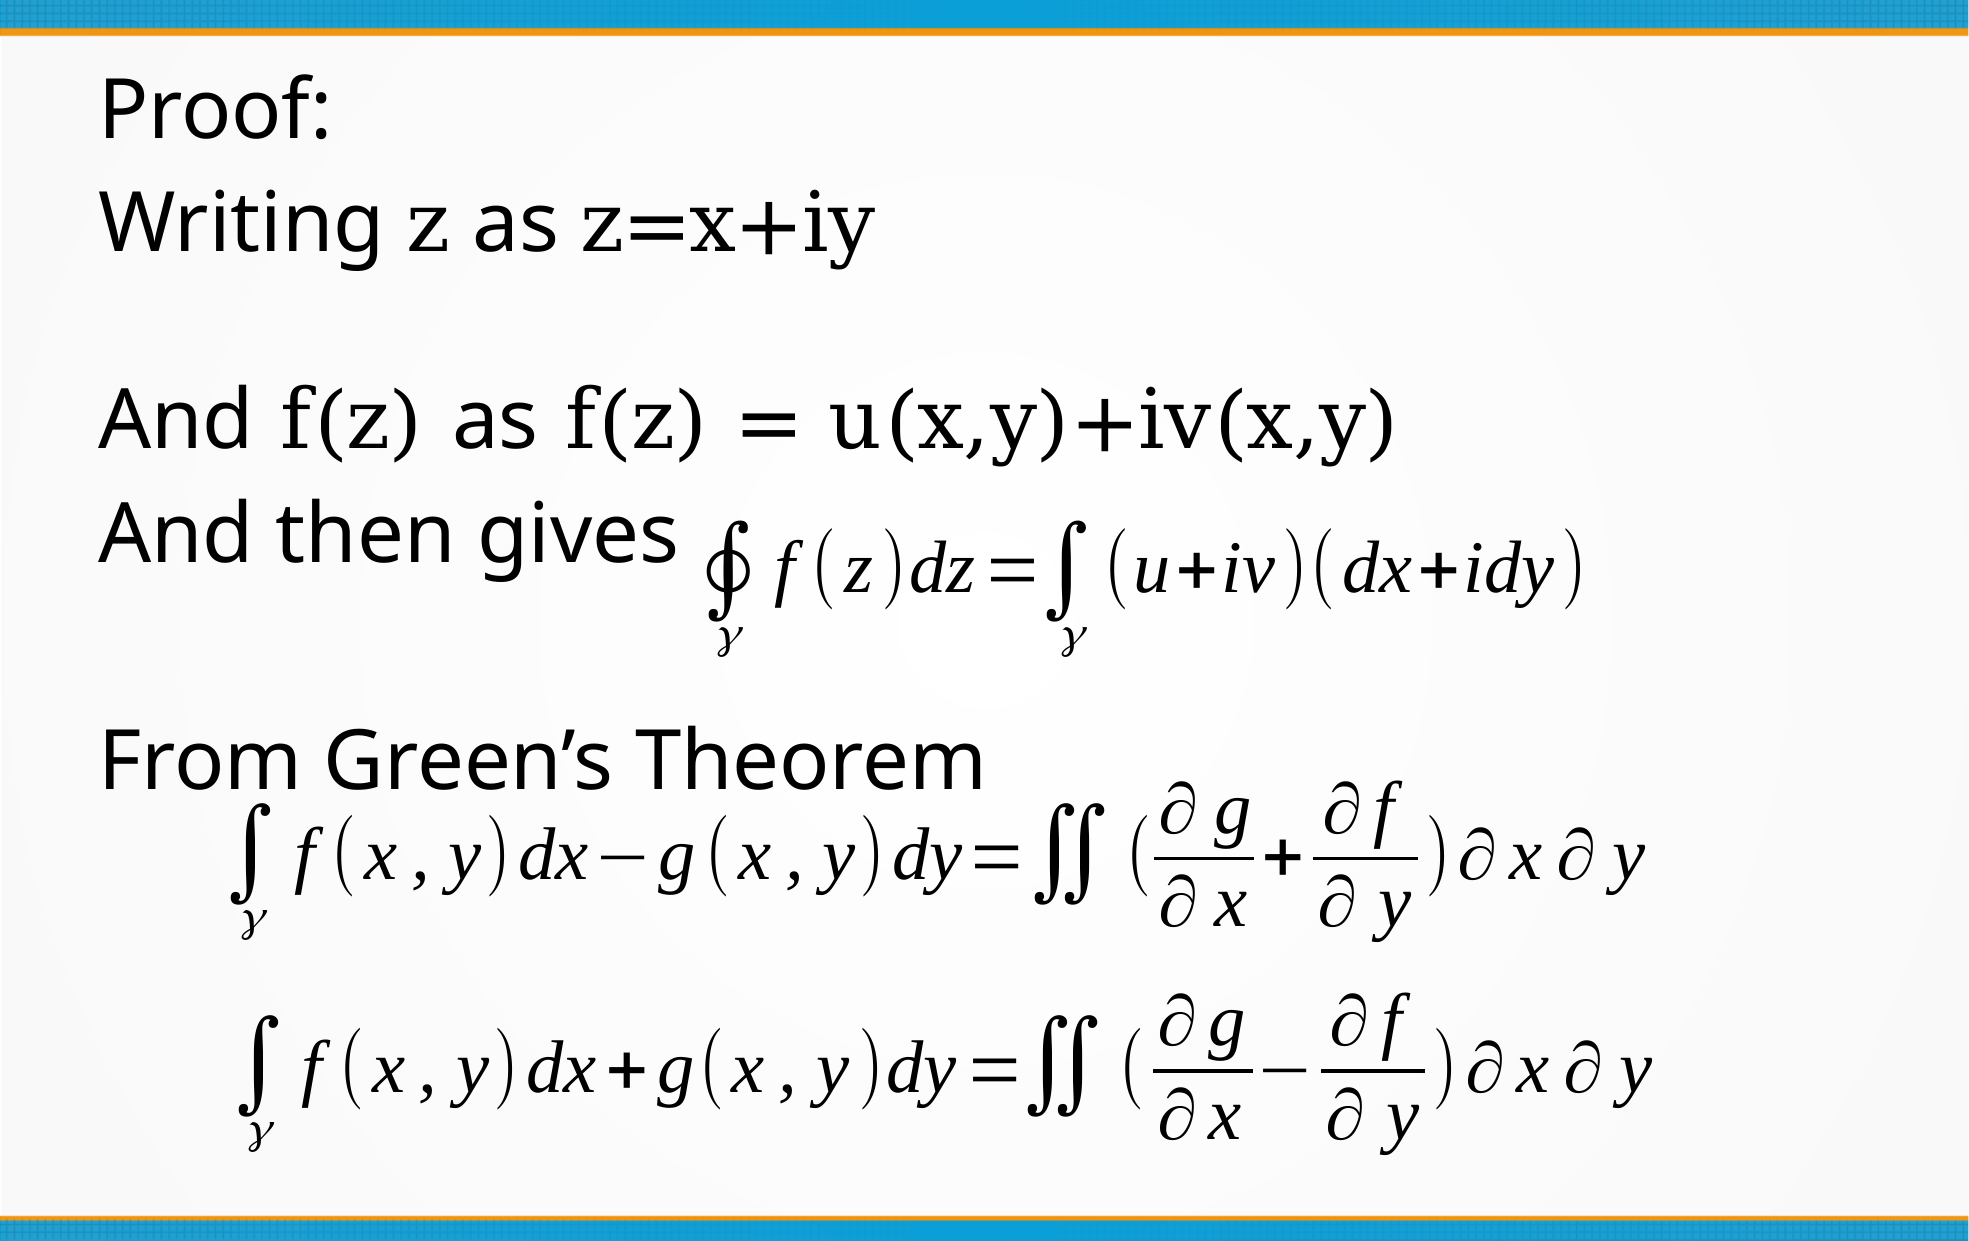

# Proof:
Writing z as z=x+iy
And f(z) as f(z) = u(x,y)+iv(x,y)
And then gives
From Green’s Theorem